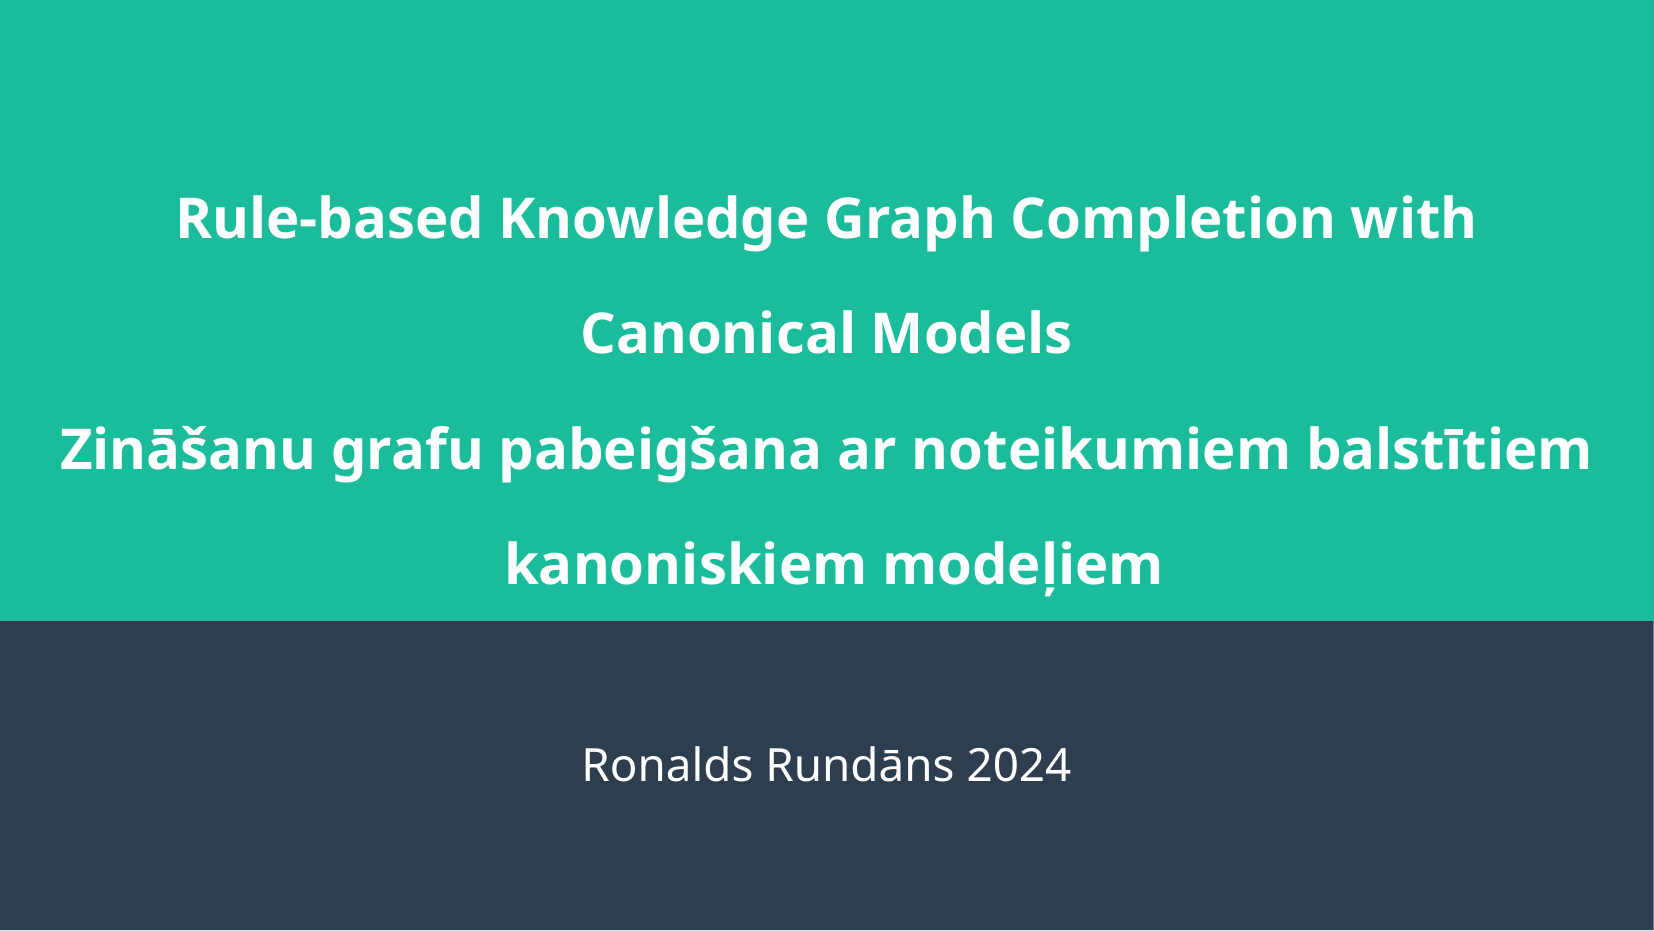

# Rule-based Knowledge Graph Completion with Canonical Models Zināšanu grafu pabeigšana ar noteikumiem balstītiem kanoniskiem modeļiem
Ronalds Rundāns 2024